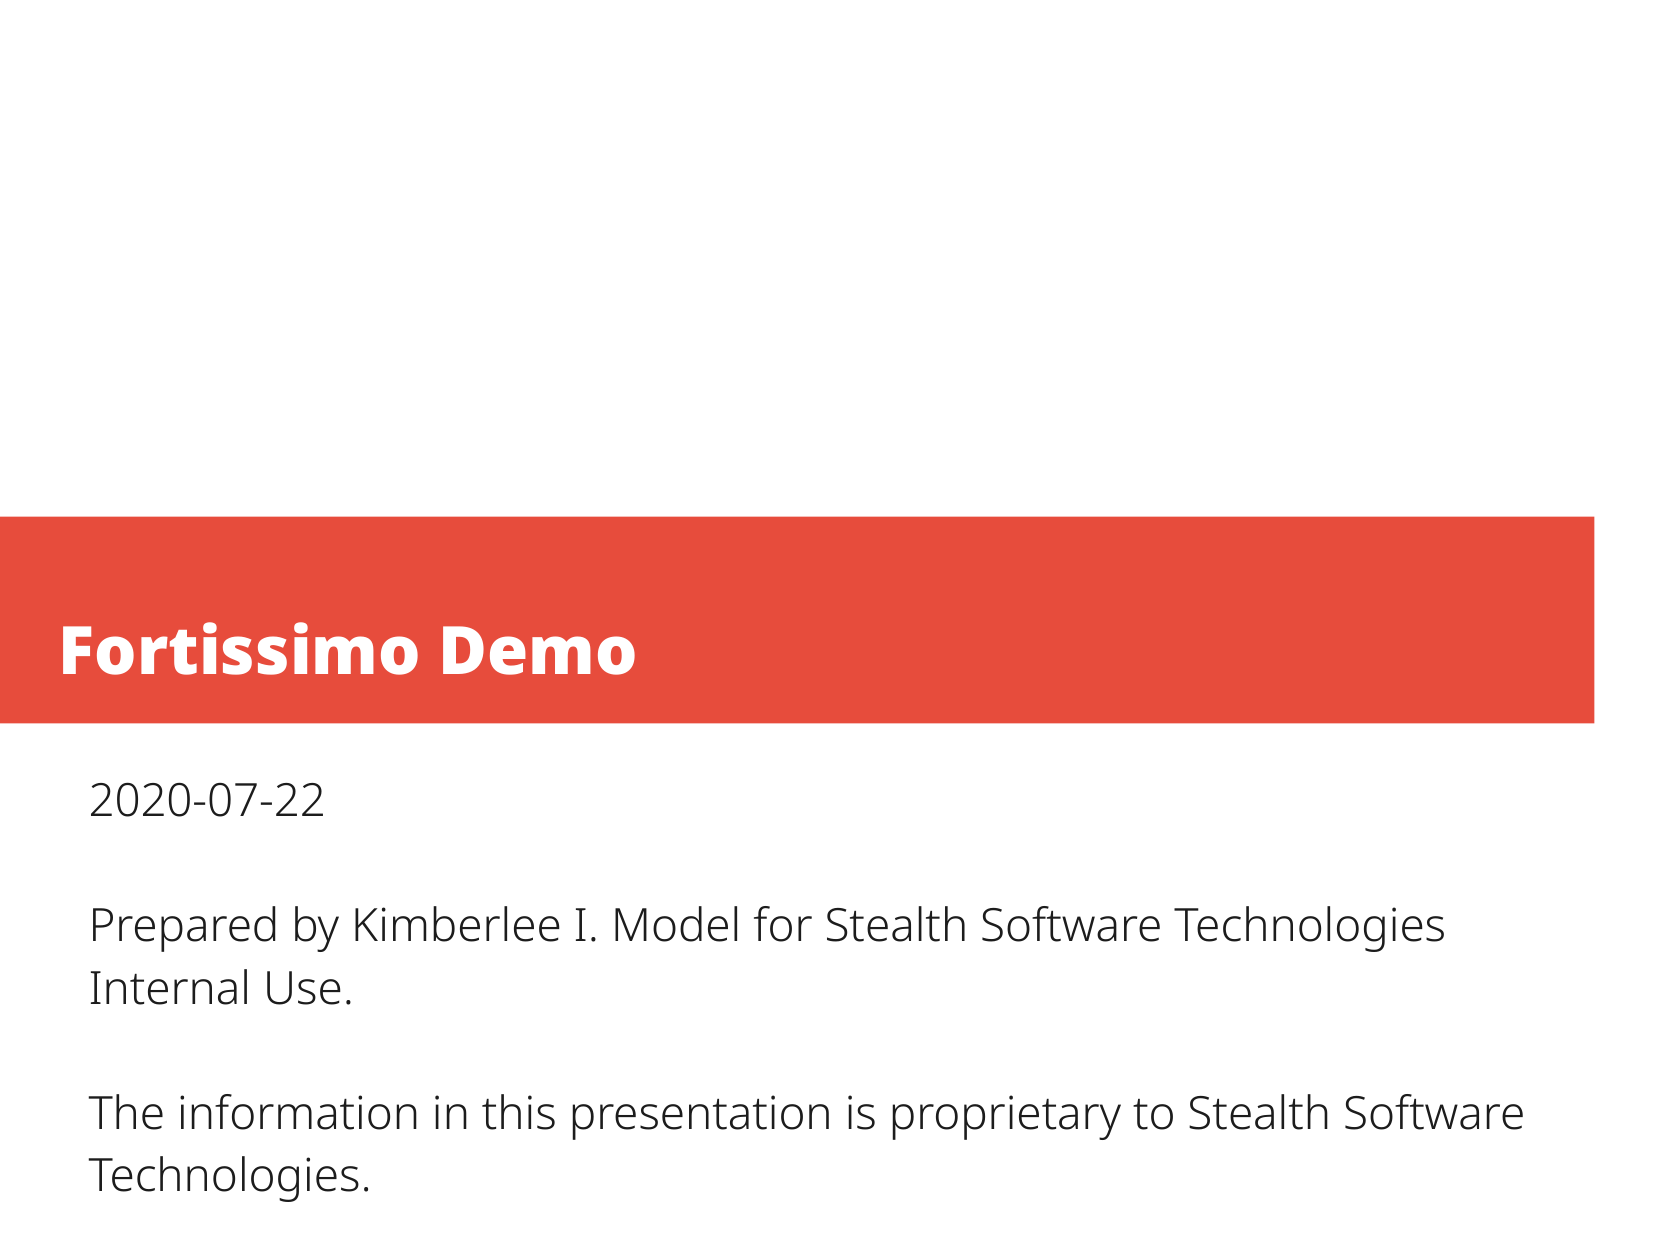

# Fortissimo Demo
2020-07-22
Prepared by Kimberlee I. Model for Stealth Software Technologies Internal Use.
The information in this presentation is proprietary to Stealth Software Technologies.